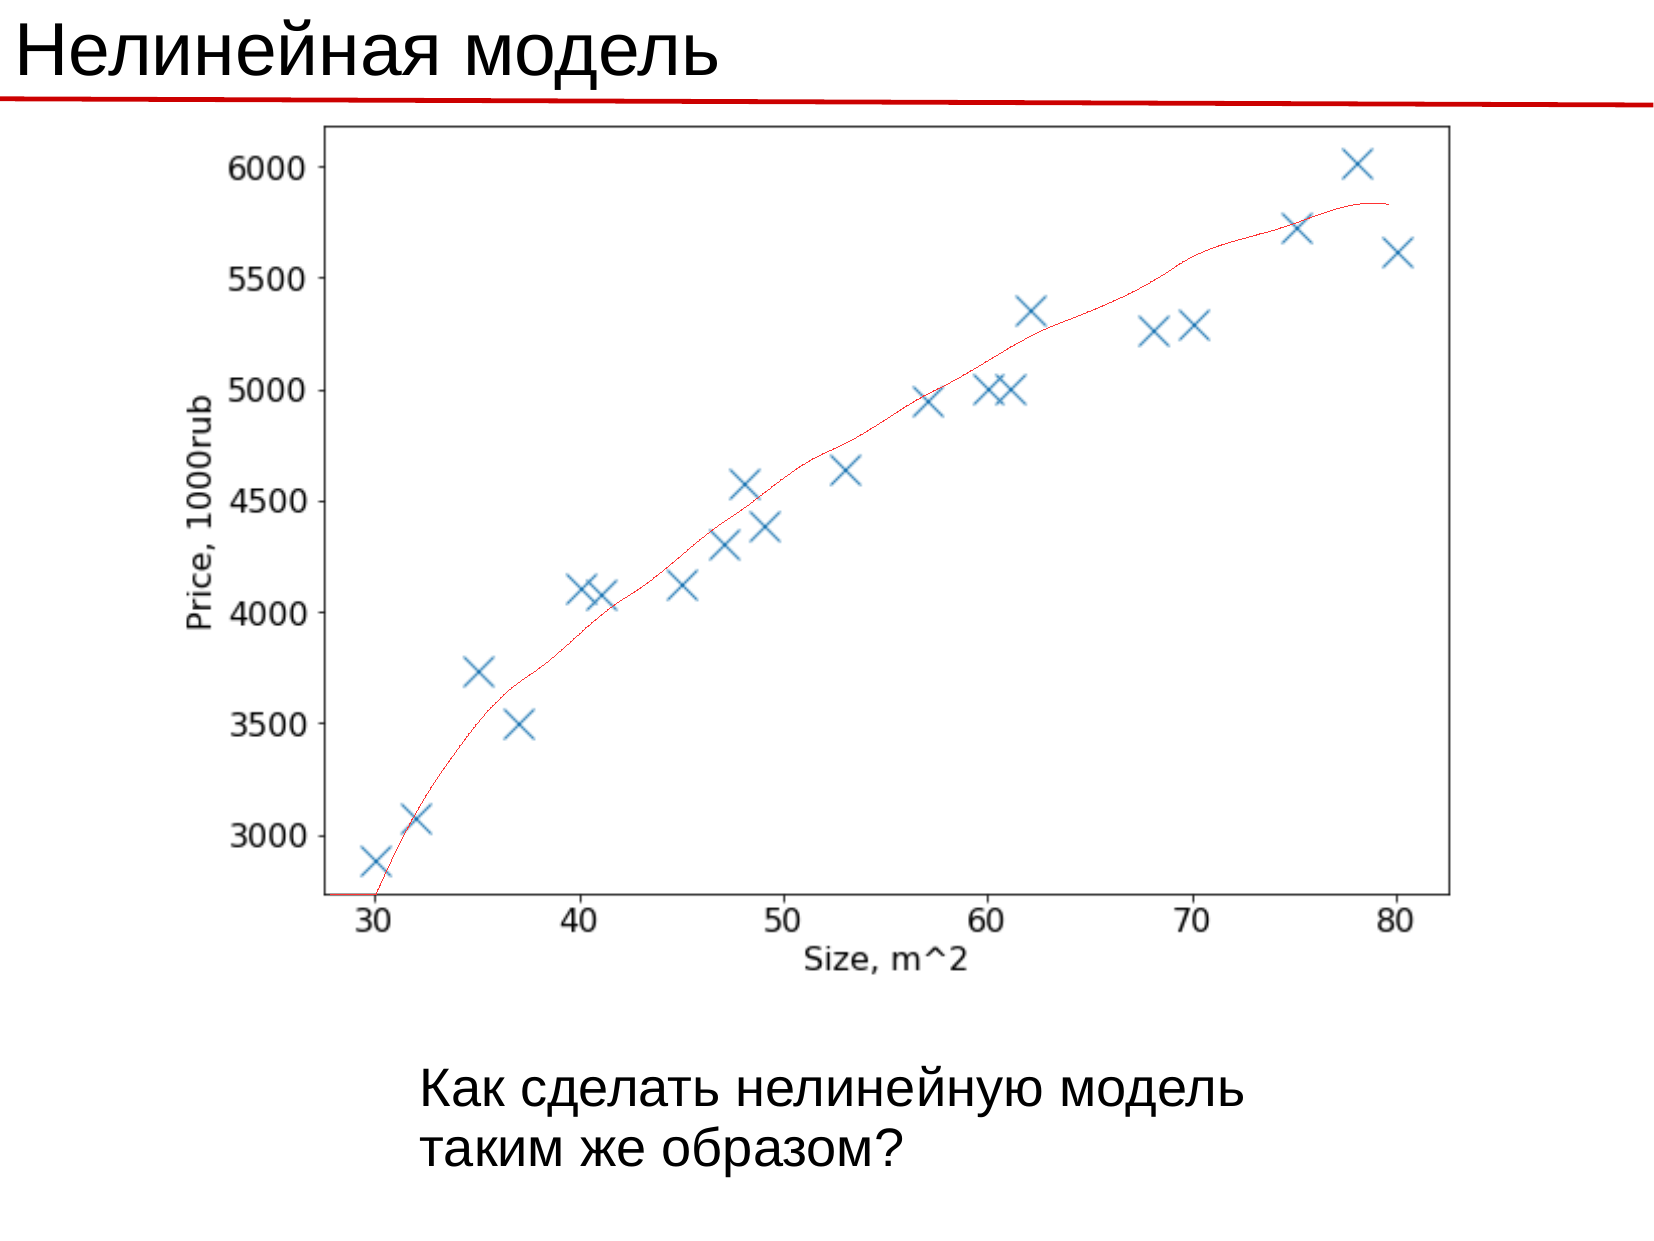

Нелинейная модель
Как сделать нелинейную модель таким же образом?